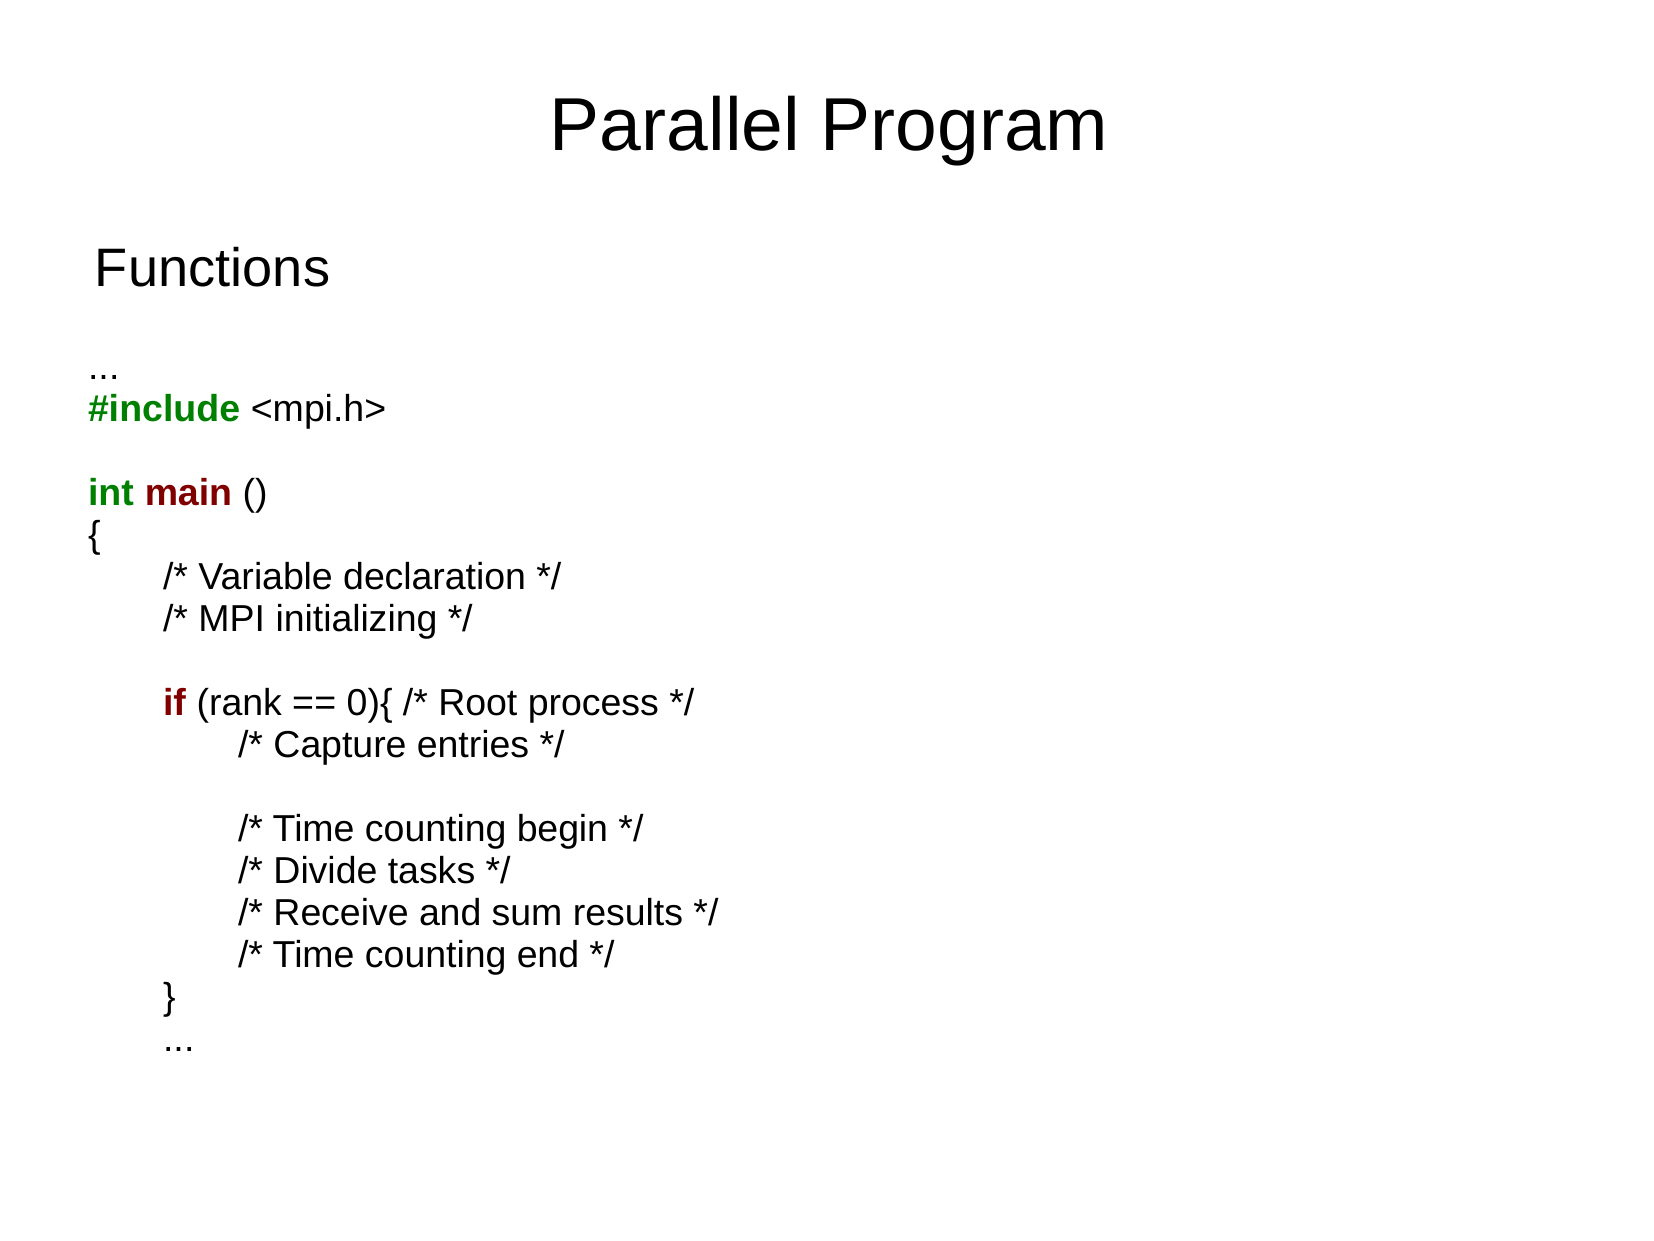

Parallel Program
	Functions
	...
	#include <mpi.h>
	int main ()
	{
		/* Variable declaration */
		/* MPI initializing */
		if (rank == 0){ /* Root process */
			/* Capture entries */
			/* Time counting begin */
			/* Divide tasks */
			/* Receive and sum results */
			/* Time counting end */
		}
		...